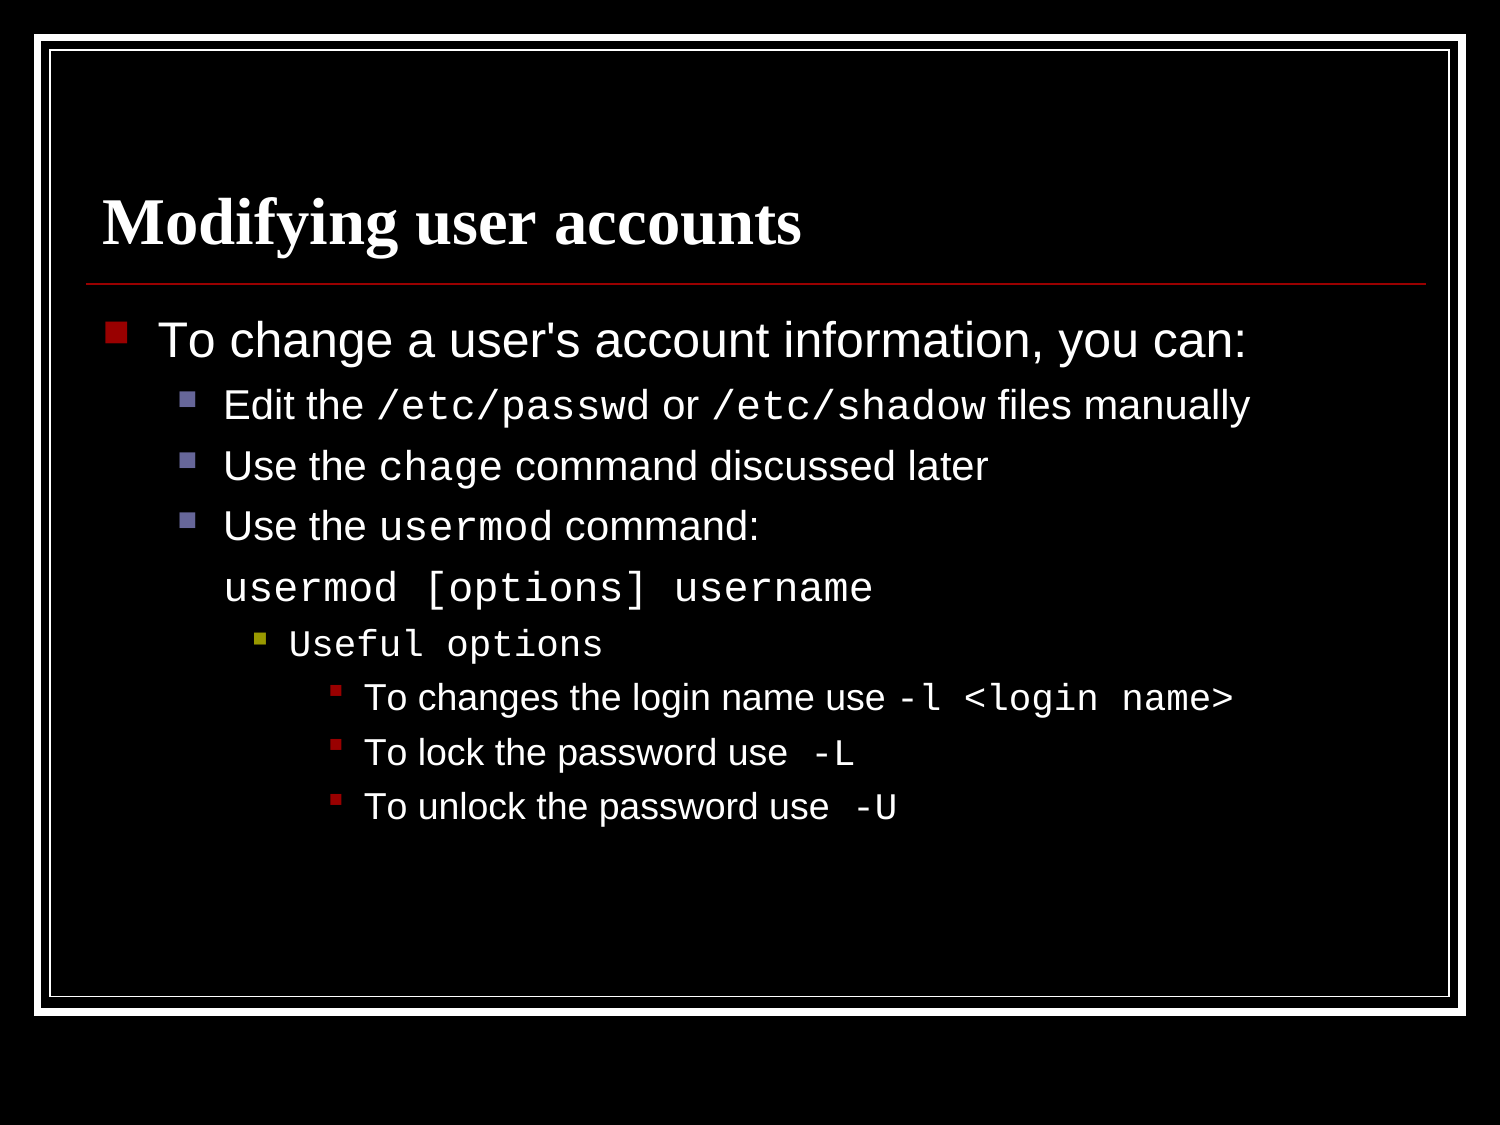

# Modifying user accounts
To change a user's account information, you can:
Edit the /etc/passwd or /etc/shadow files manually
Use the chage command discussed later
Use the usermod command:
	usermod [options] username
Useful options
To changes the login name use -l <login name>
To lock the password use -L
To unlock the password use -U